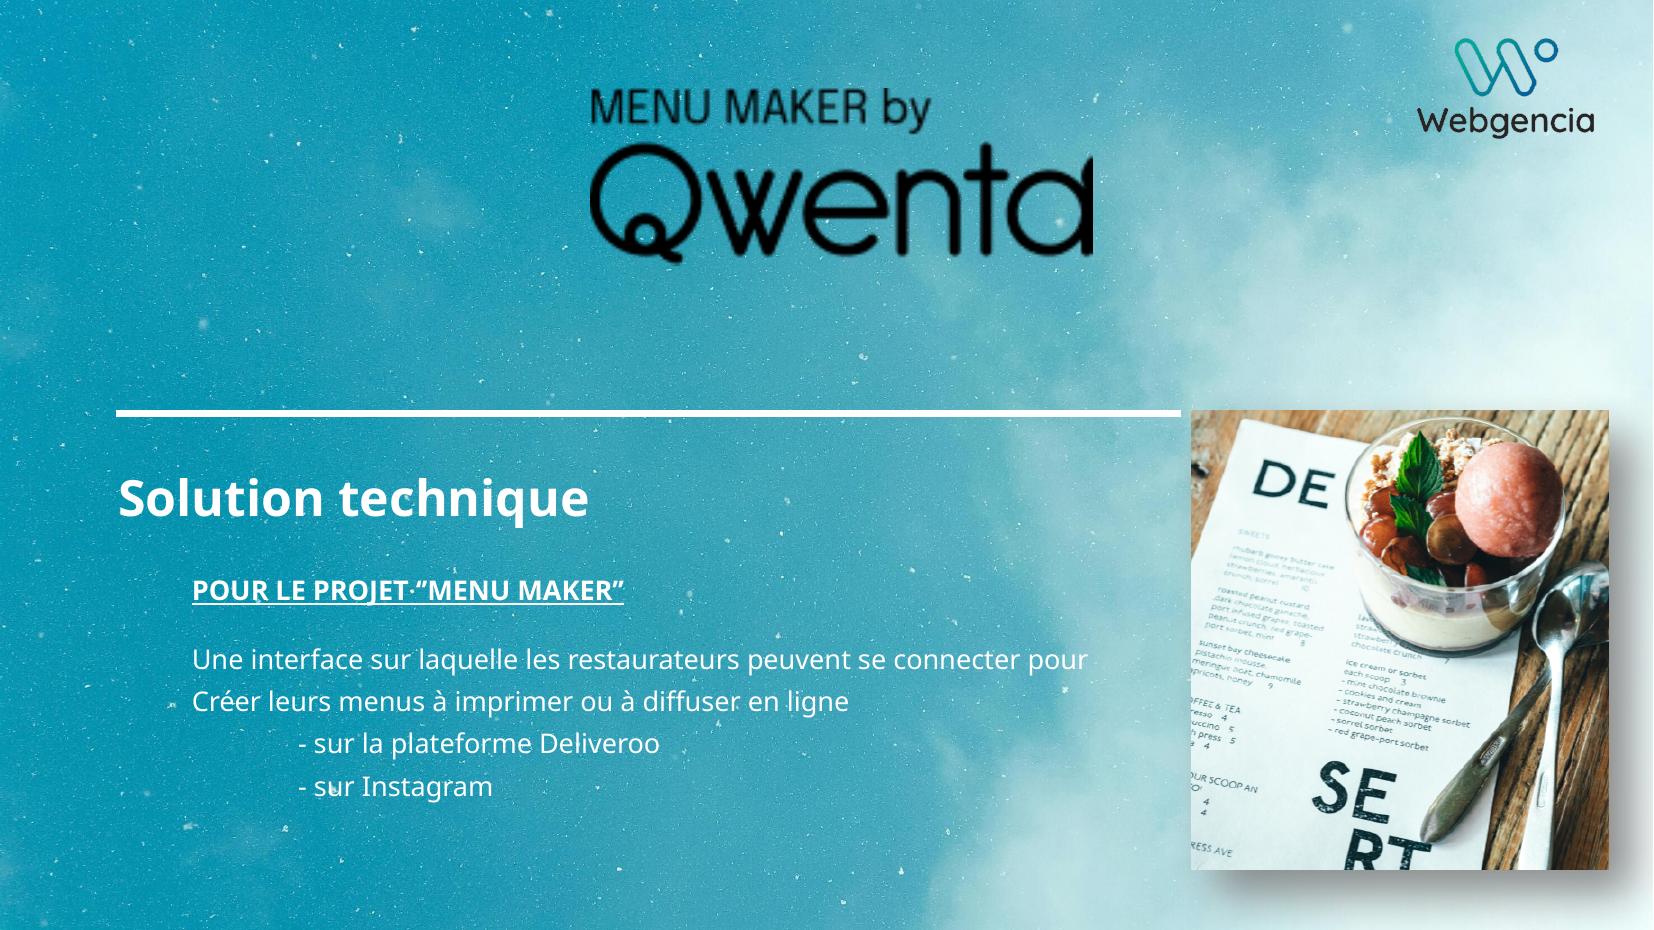

# Solution technique
POUR LE PROJET ‘’MENU MAKER’’
Une interface sur laquelle les restaurateurs peuvent se connecter pour
Créer leurs menus à imprimer ou à diffuser en ligne
- sur la plateforme Deliveroo
- sur Instagram